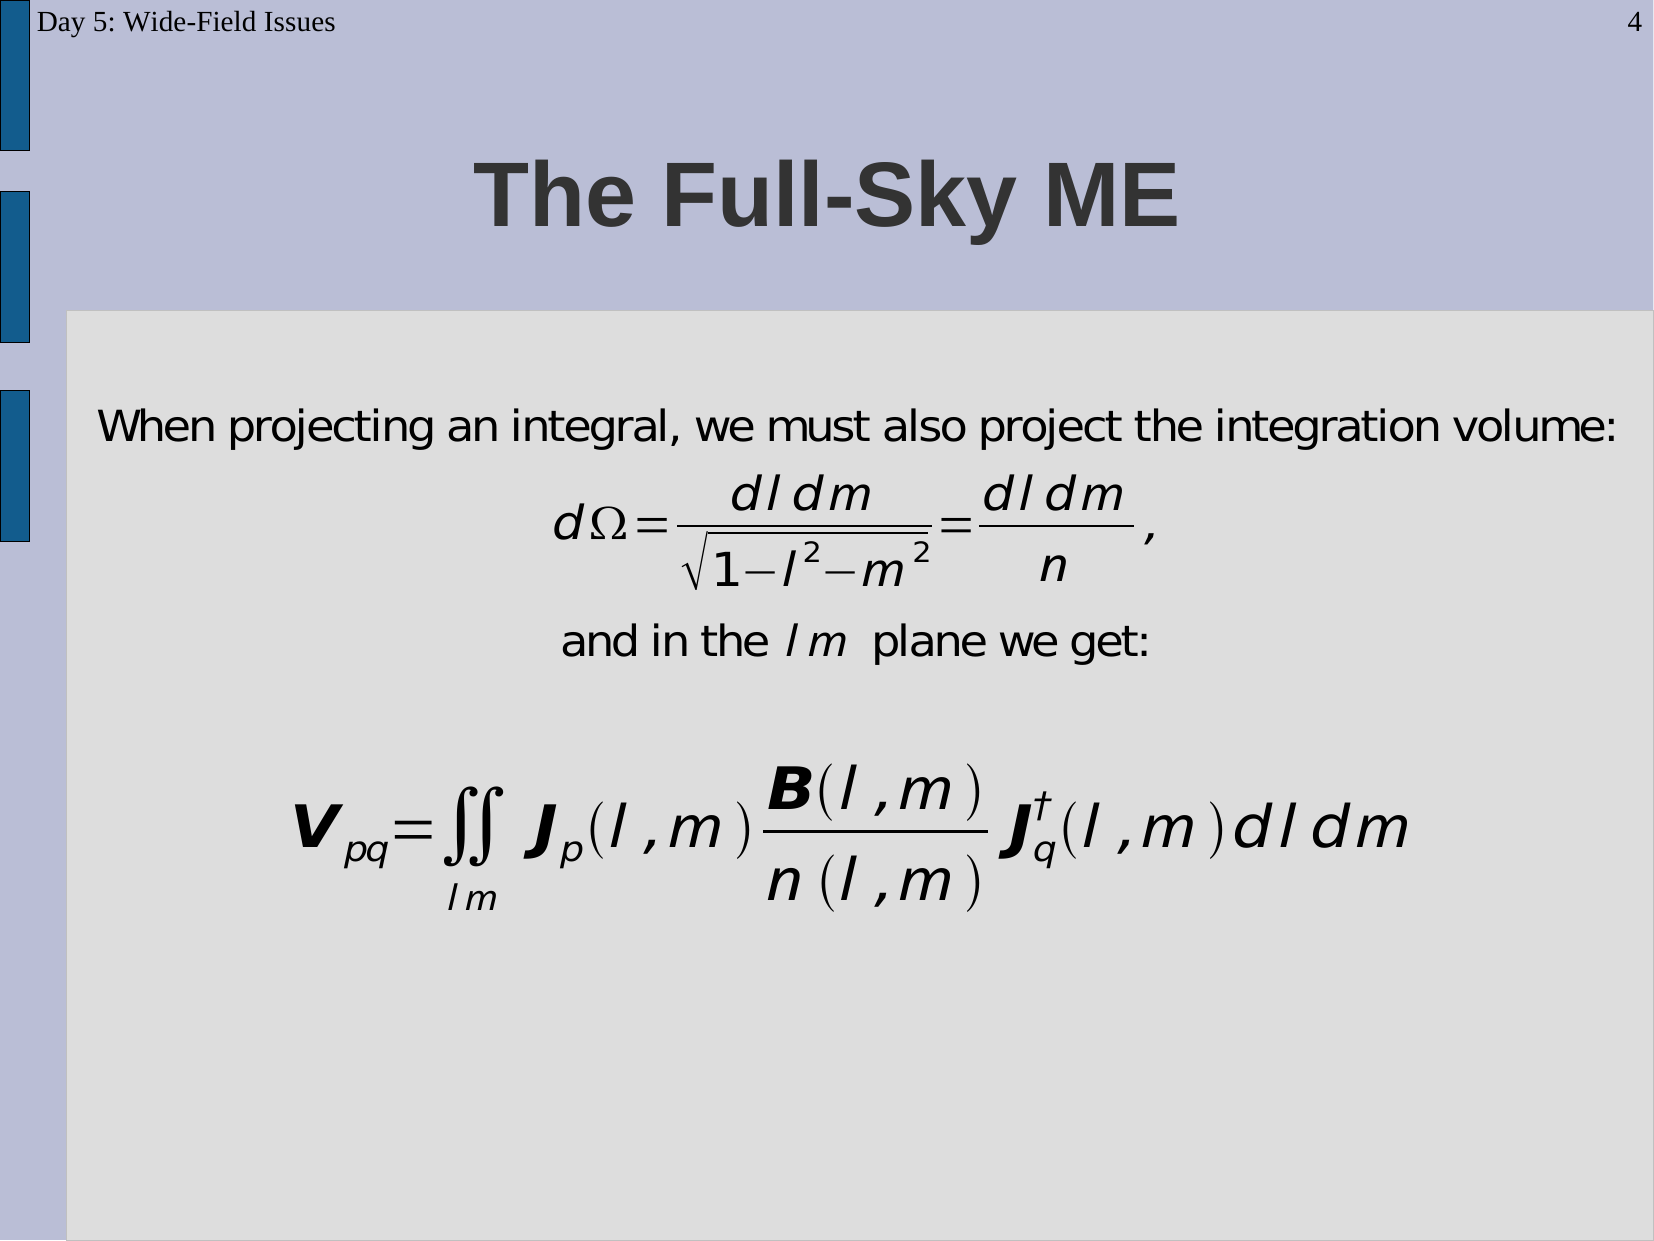

Day 5: Wide-Field Issues
4
# The Full-Sky ME